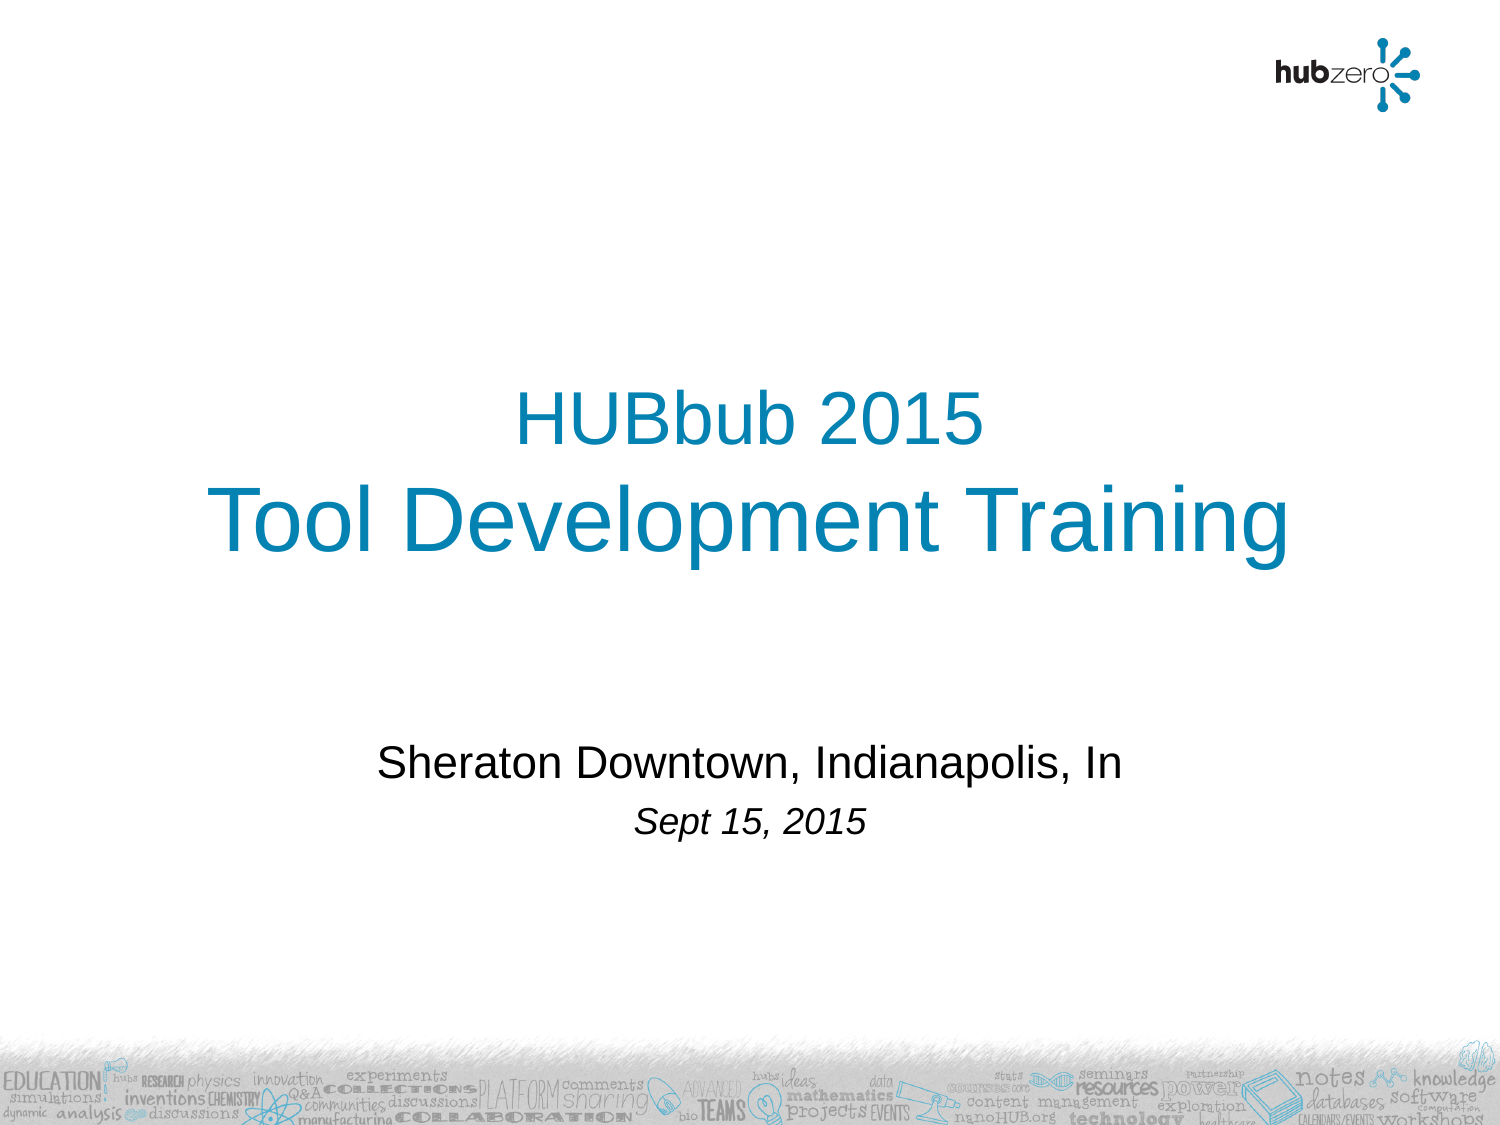

HUBbub 2015
Tool Development Training
Sheraton Downtown, Indianapolis, In
Sept 15, 2015